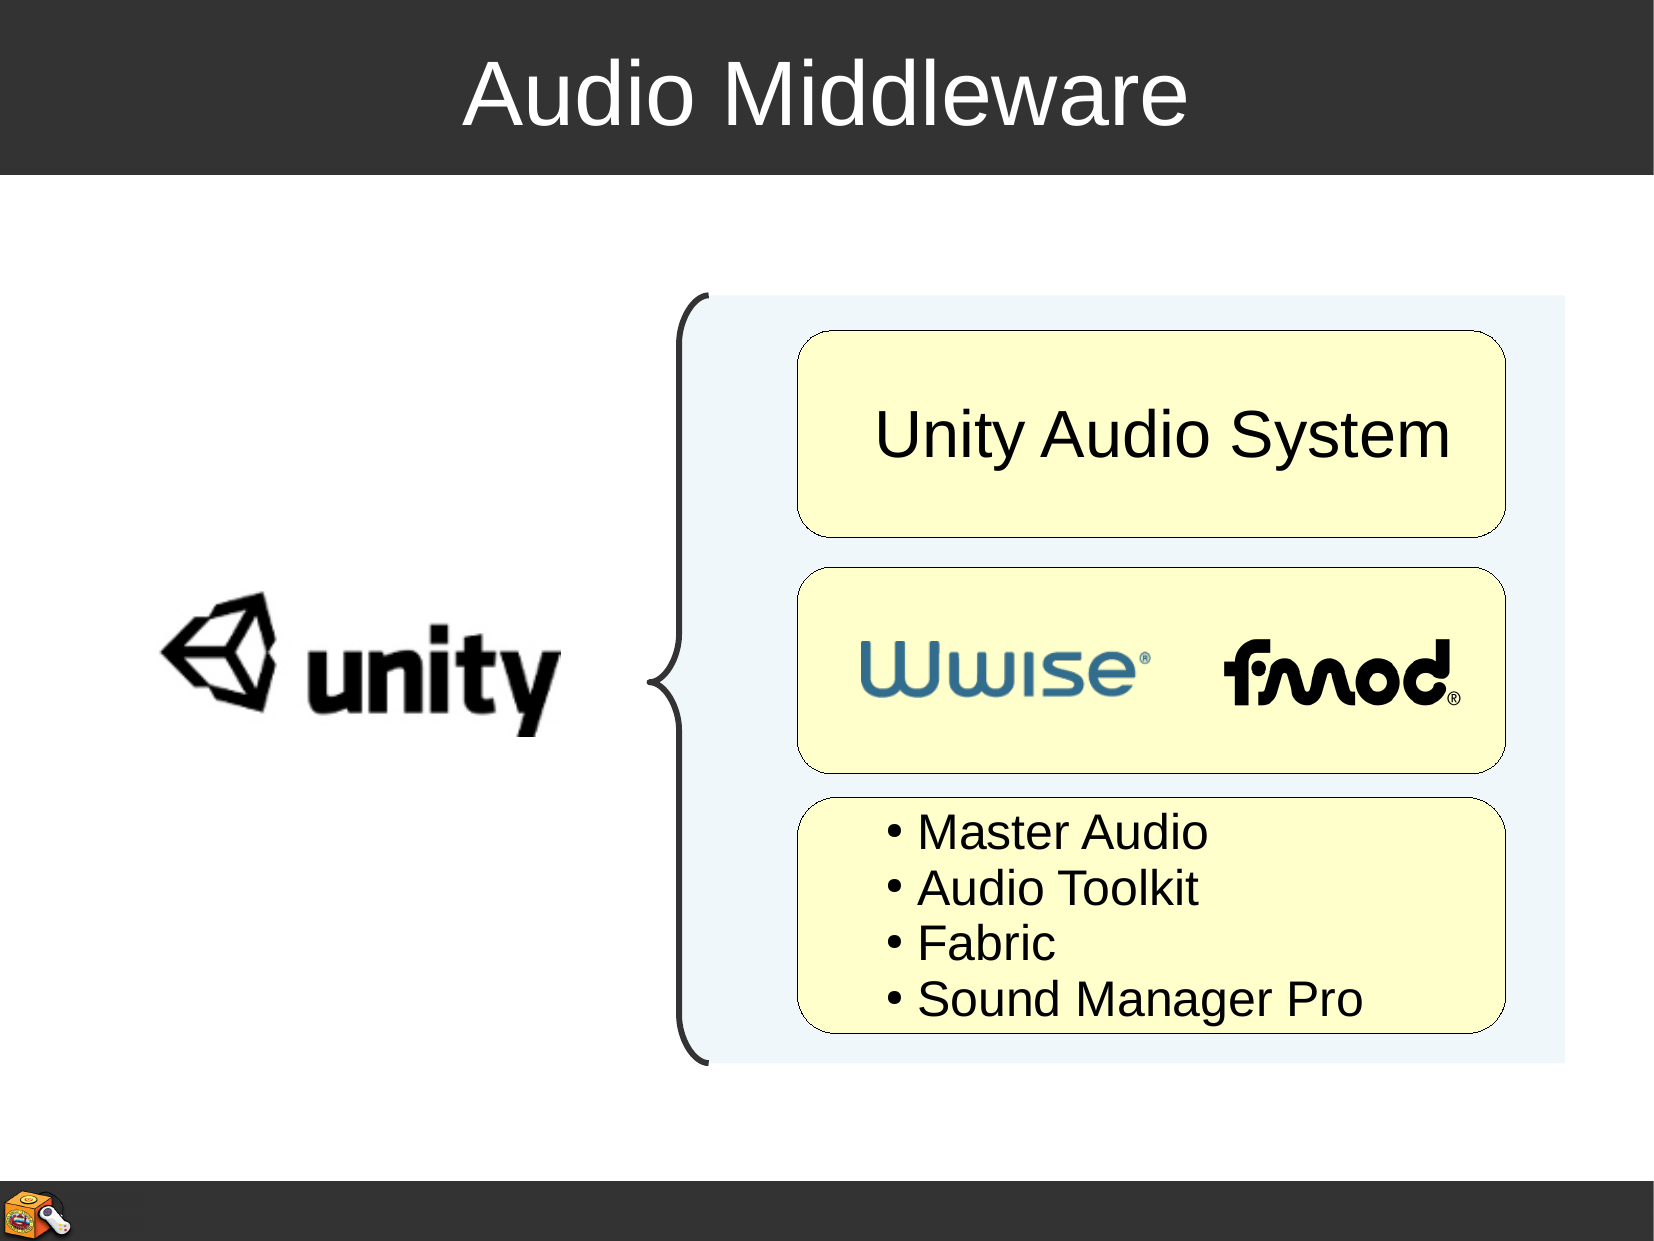

# Audio Middleware
Unity Audio System
 Master Audio
 Audio Toolkit
 Fabric
 Sound Manager Pro